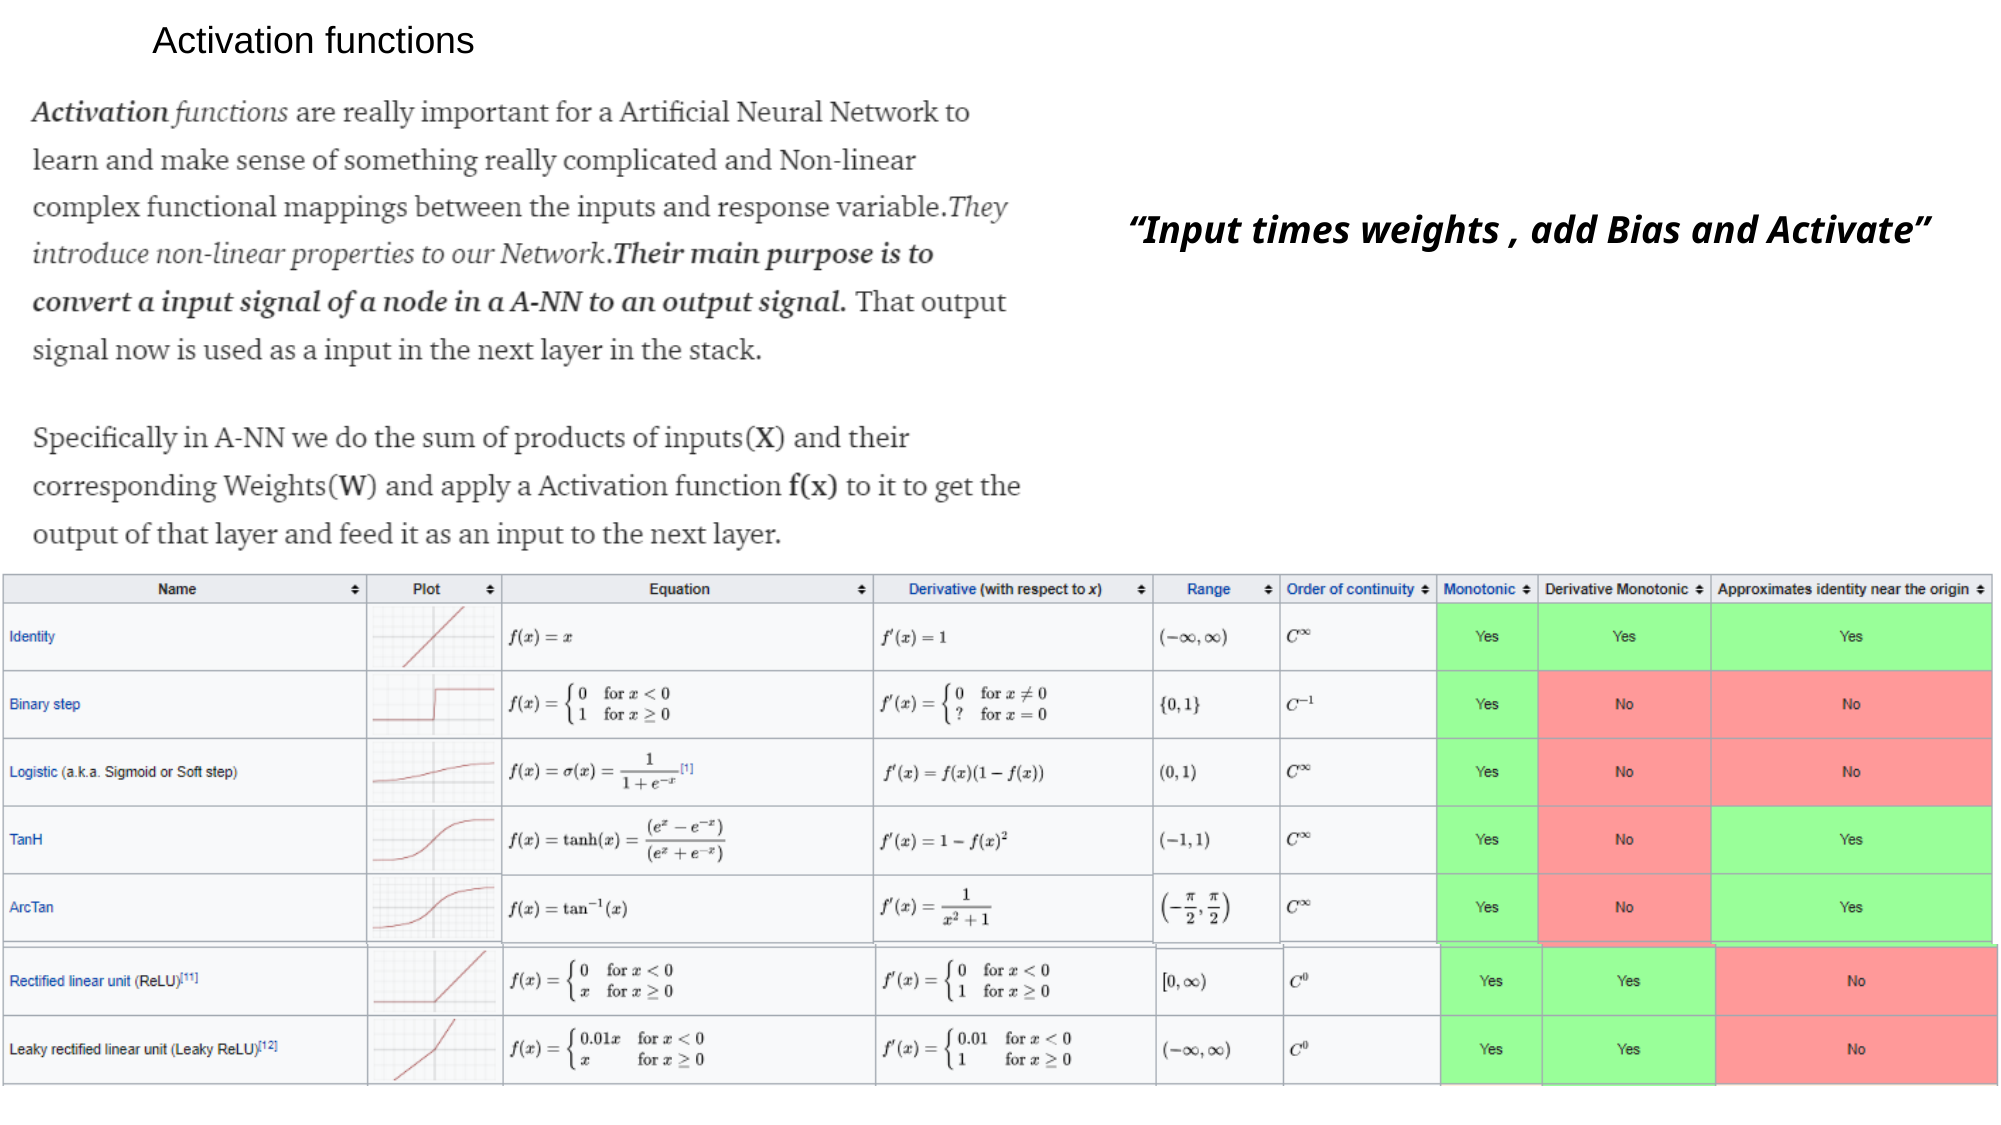

# Activation functions
“Input times weights , add Bias and Activate”